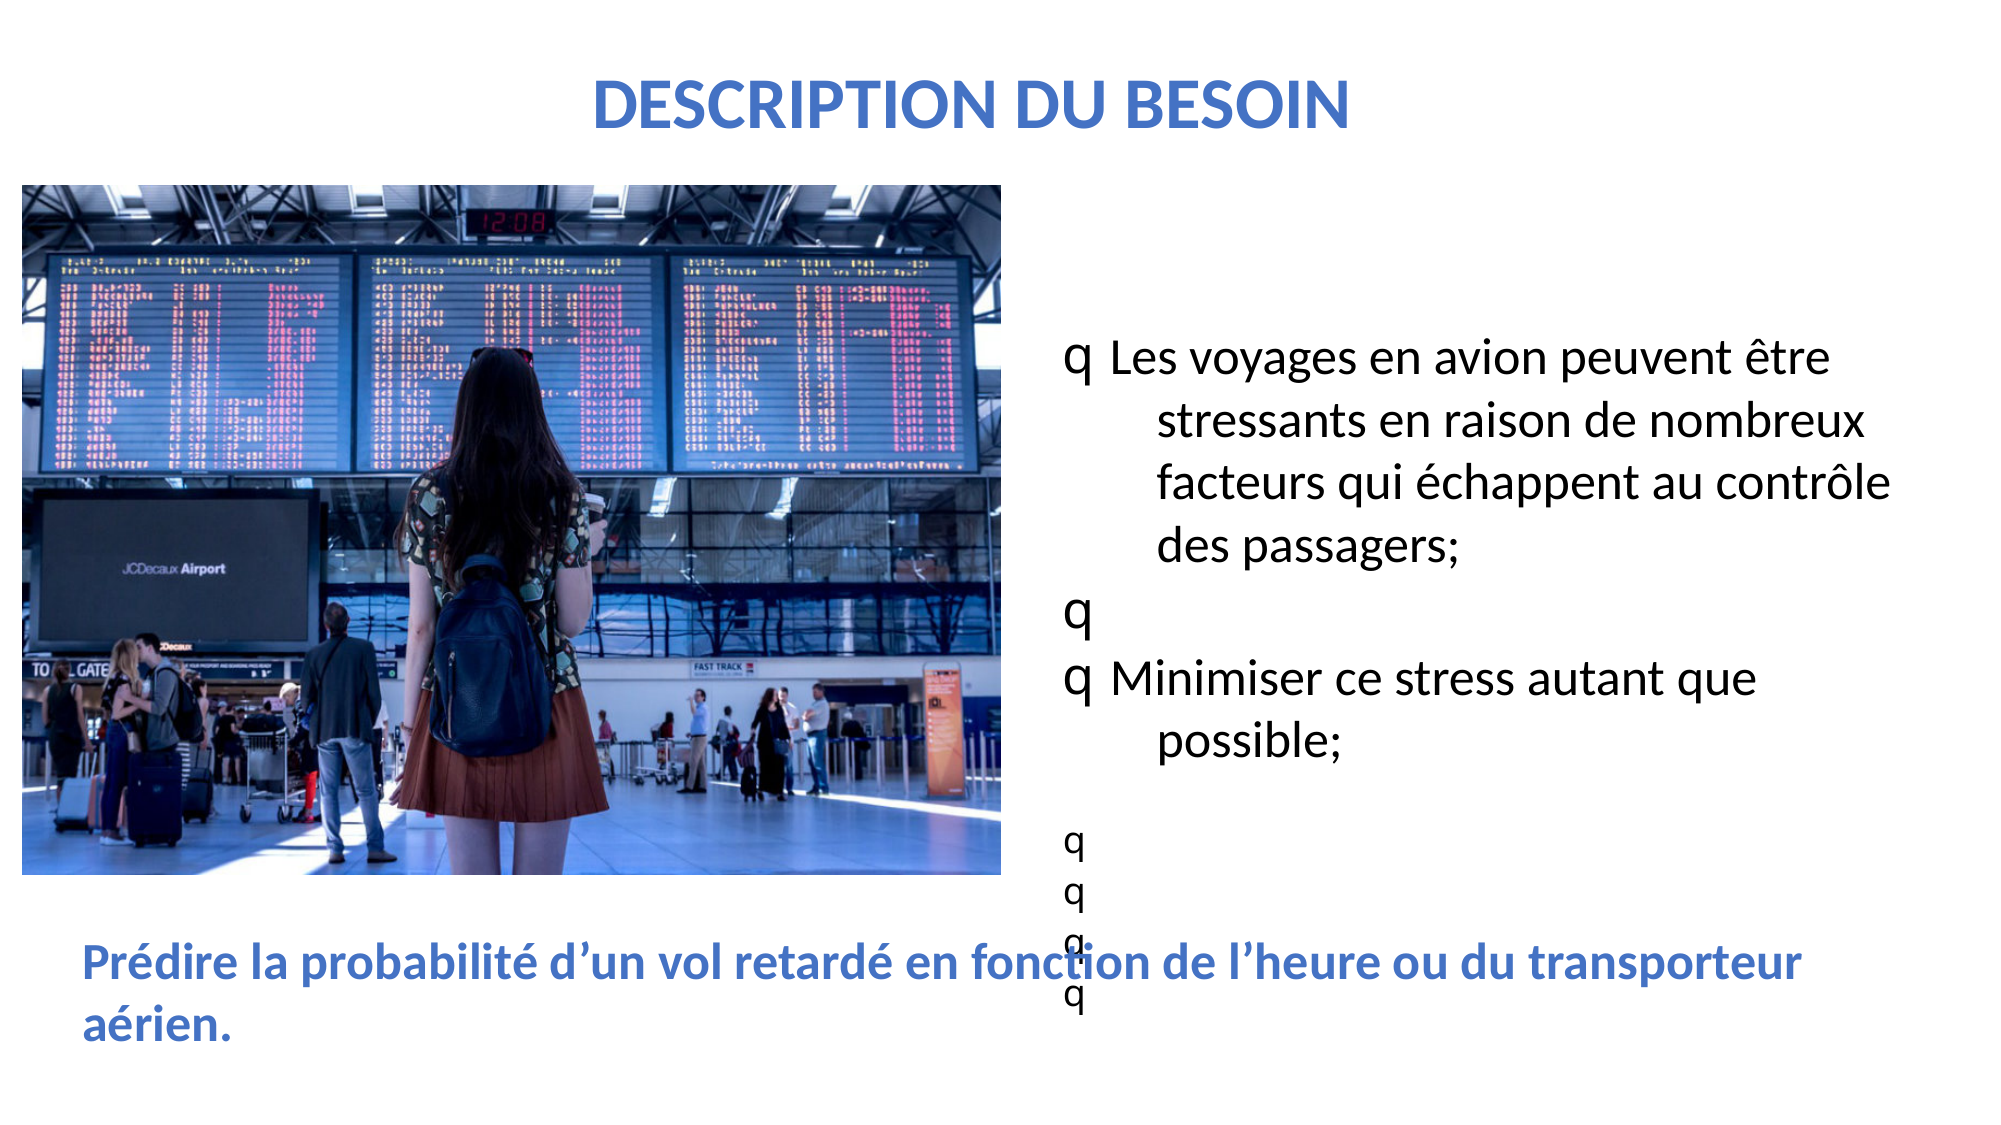

DESCRIPTION DU BESOIN
Les voyages en avion peuvent être stressants en raison de nombreux facteurs qui échappent au contrôle des passagers;
Minimiser ce stress autant que possible;
Prédire la probabilité d’un vol retardé en fonction de l’heure ou du transporteur aérien.